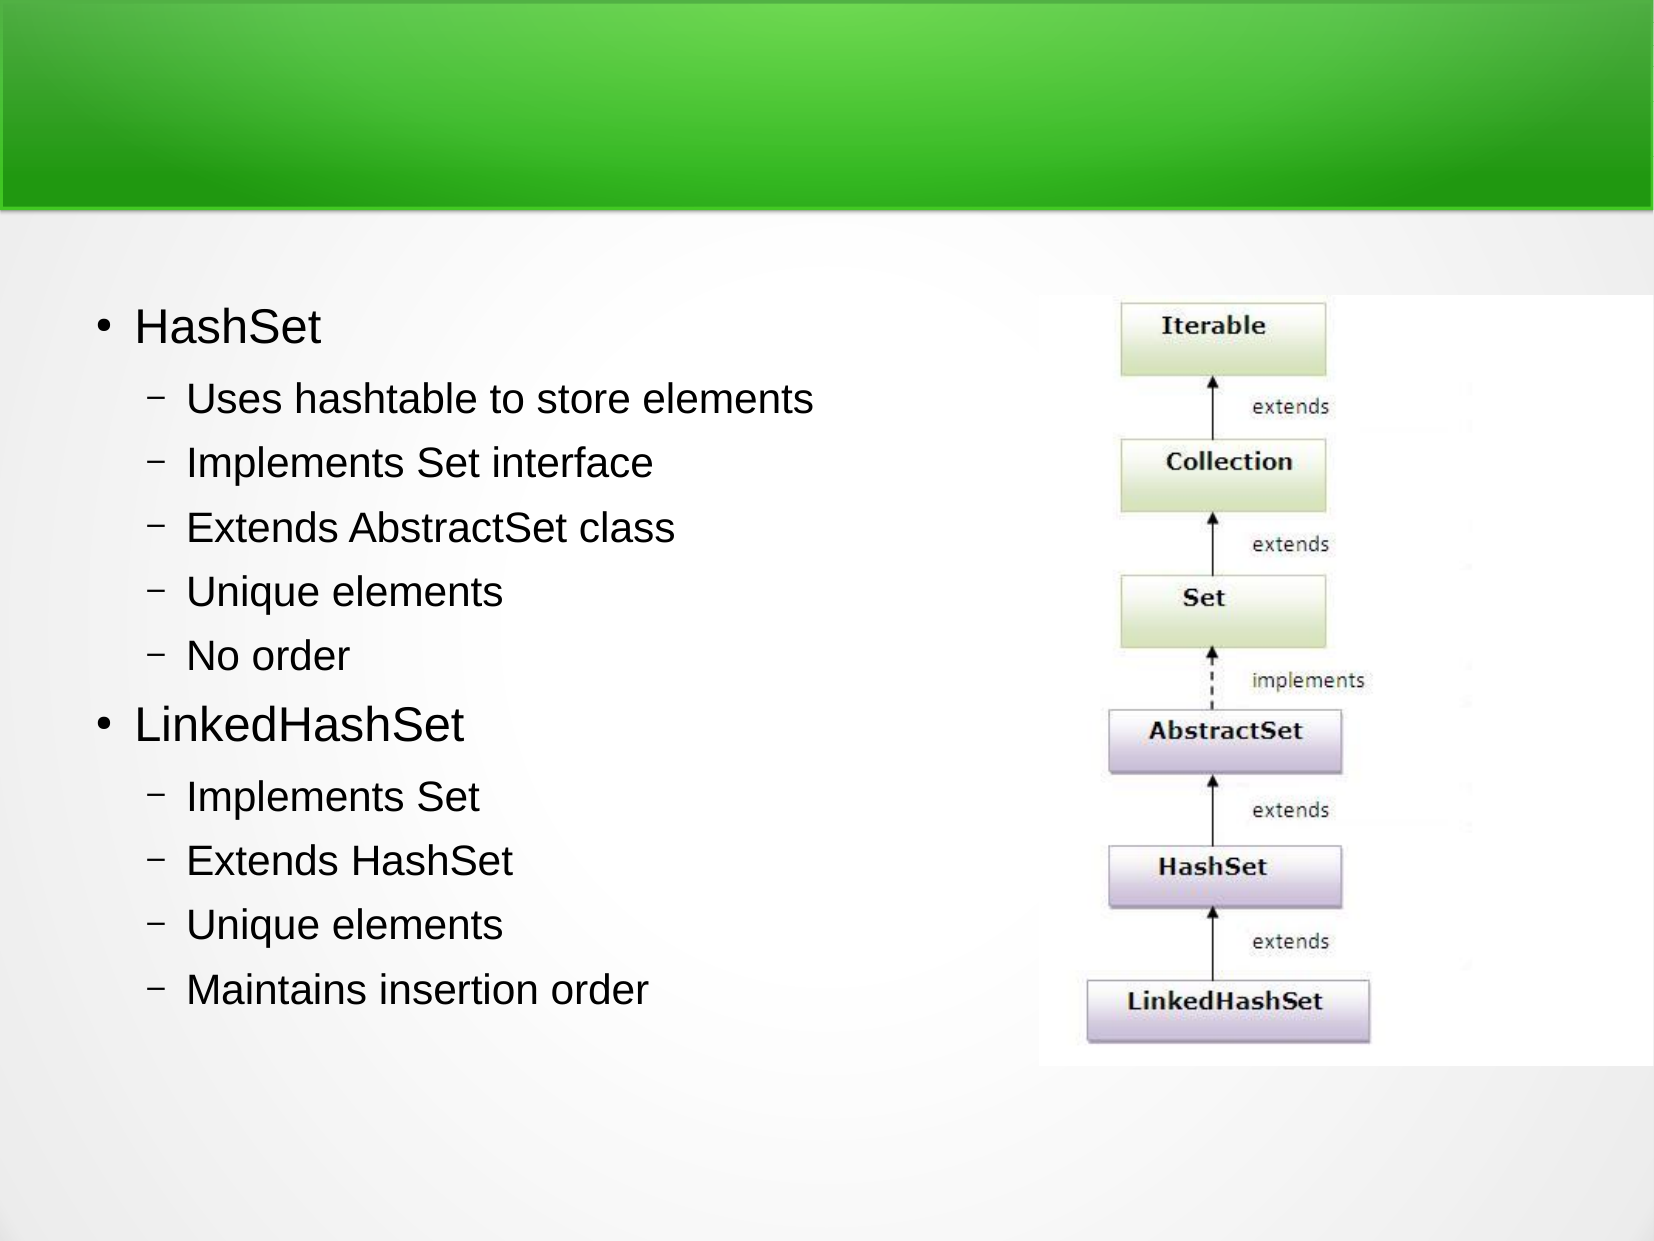

#
HashSet
Uses hashtable to store elements
Implements Set interface
Extends AbstractSet class
Unique elements
No order
LinkedHashSet
Implements Set
Extends HashSet
Unique elements
Maintains insertion order